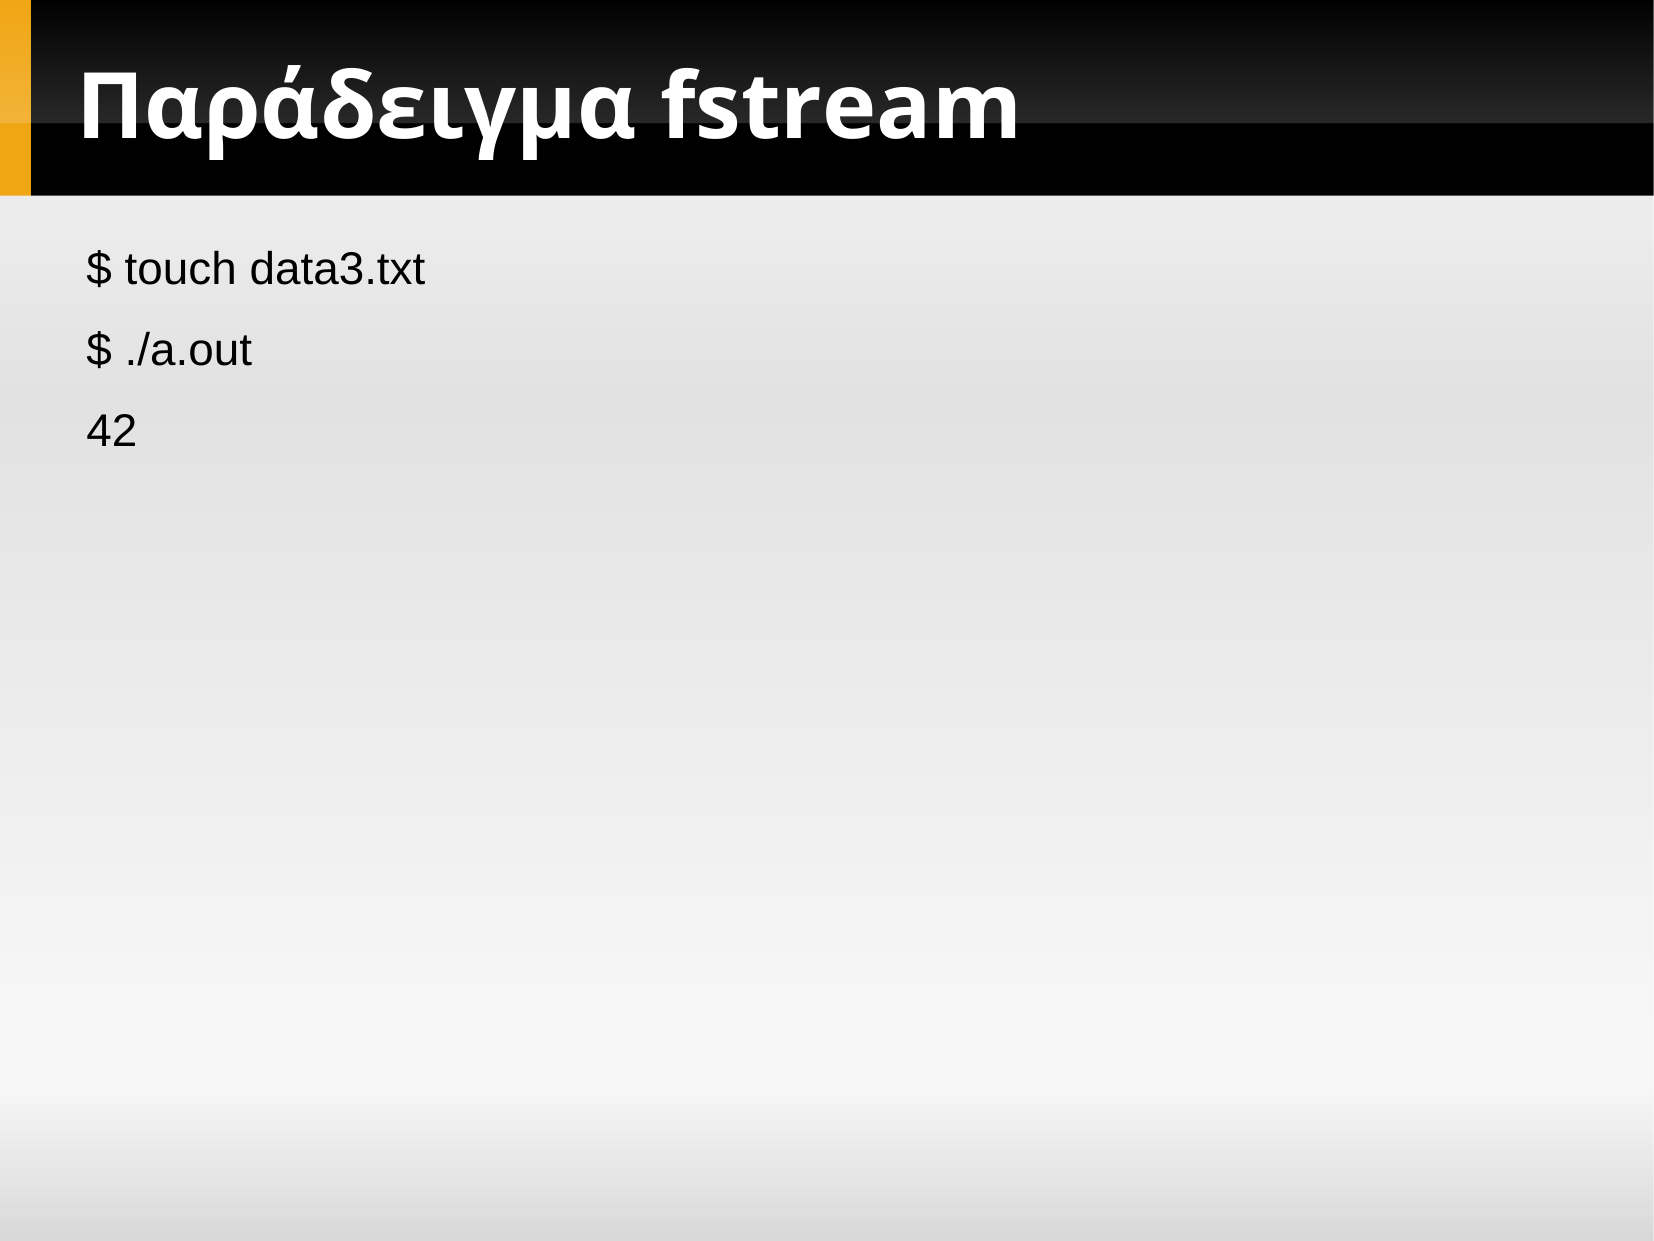

# Παράδειγμα fstream
$ touch data3.txt
$ ./a.out
42